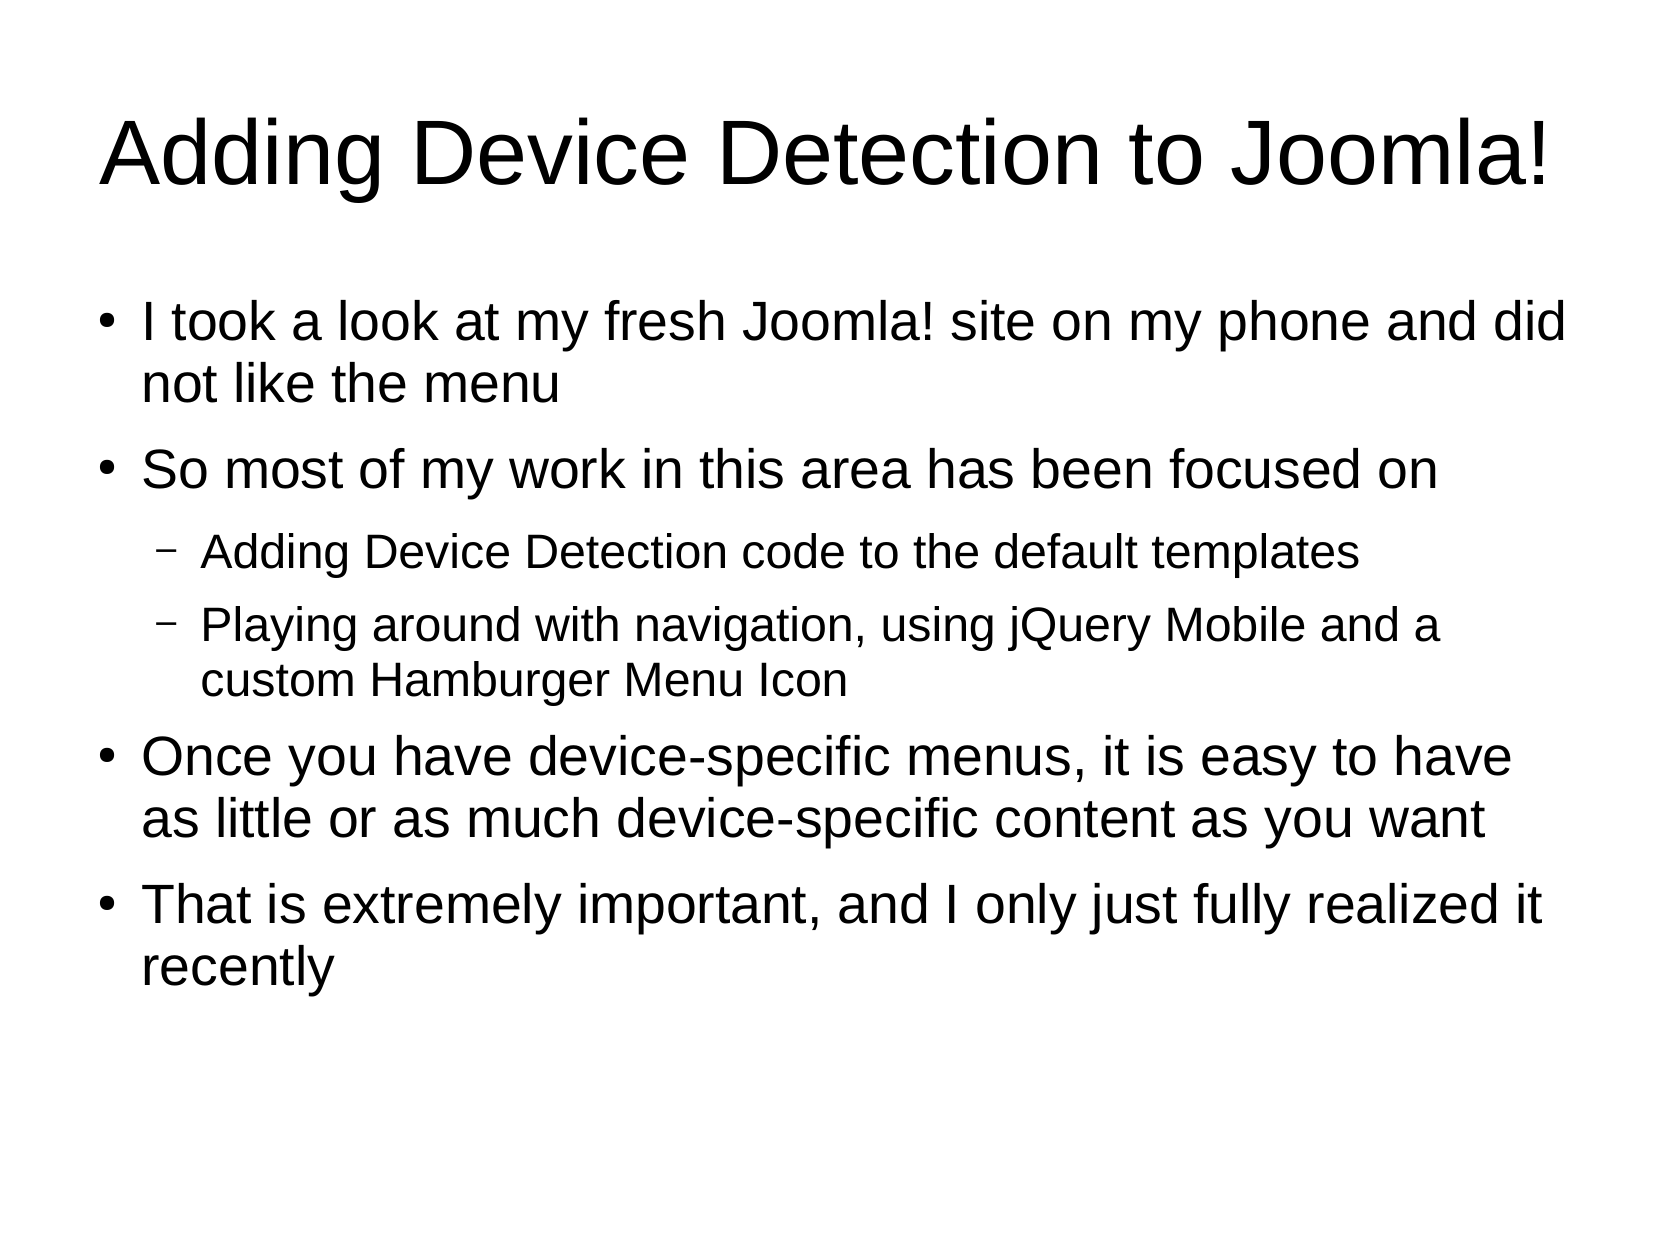

# Adding Device Detection to Joomla!
I took a look at my fresh Joomla! site on my phone and did not like the menu
So most of my work in this area has been focused on
Adding Device Detection code to the default templates
Playing around with navigation, using jQuery Mobile and a custom Hamburger Menu Icon
Once you have device-specific menus, it is easy to have as little or as much device-specific content as you want
That is extremely important, and I only just fully realized it recently